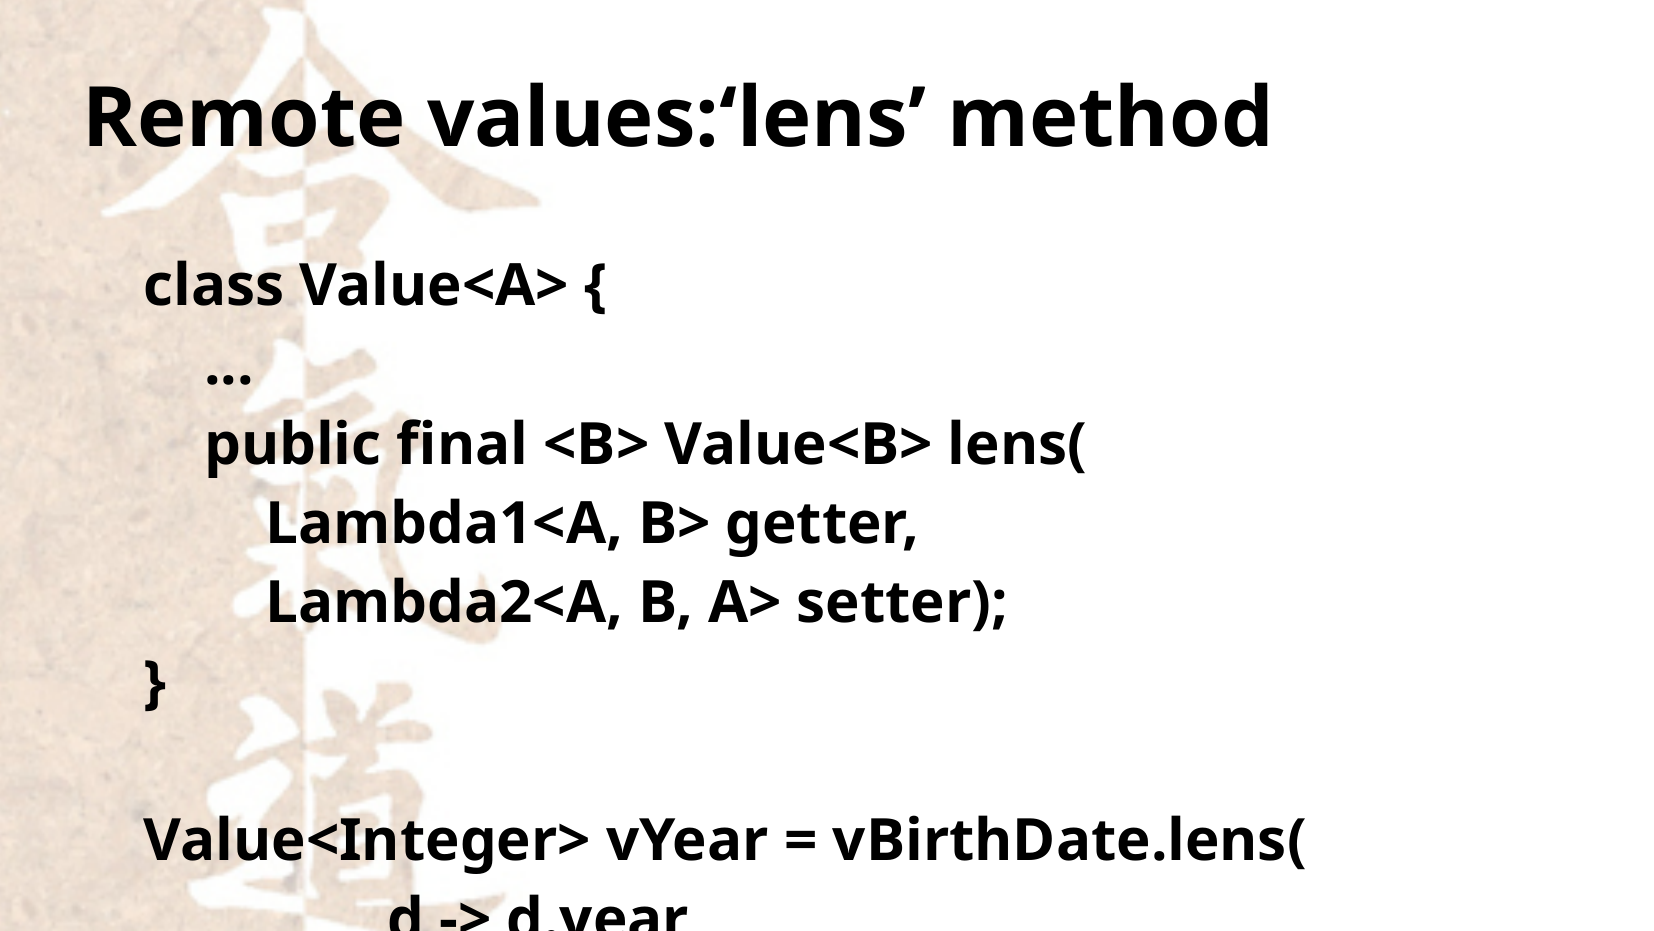

# Remote values:‘lens’ method
class Value<A> {
 ...
 public final <B> Value<B> lens(
 Lambda1<A, B> getter,
 Lambda2<A, B, A> setter);
}
Value<Integer> vYear = vBirthDate.lens(
 d -> d.year,
 (dt, y) -> dt.setYear(y)
 );